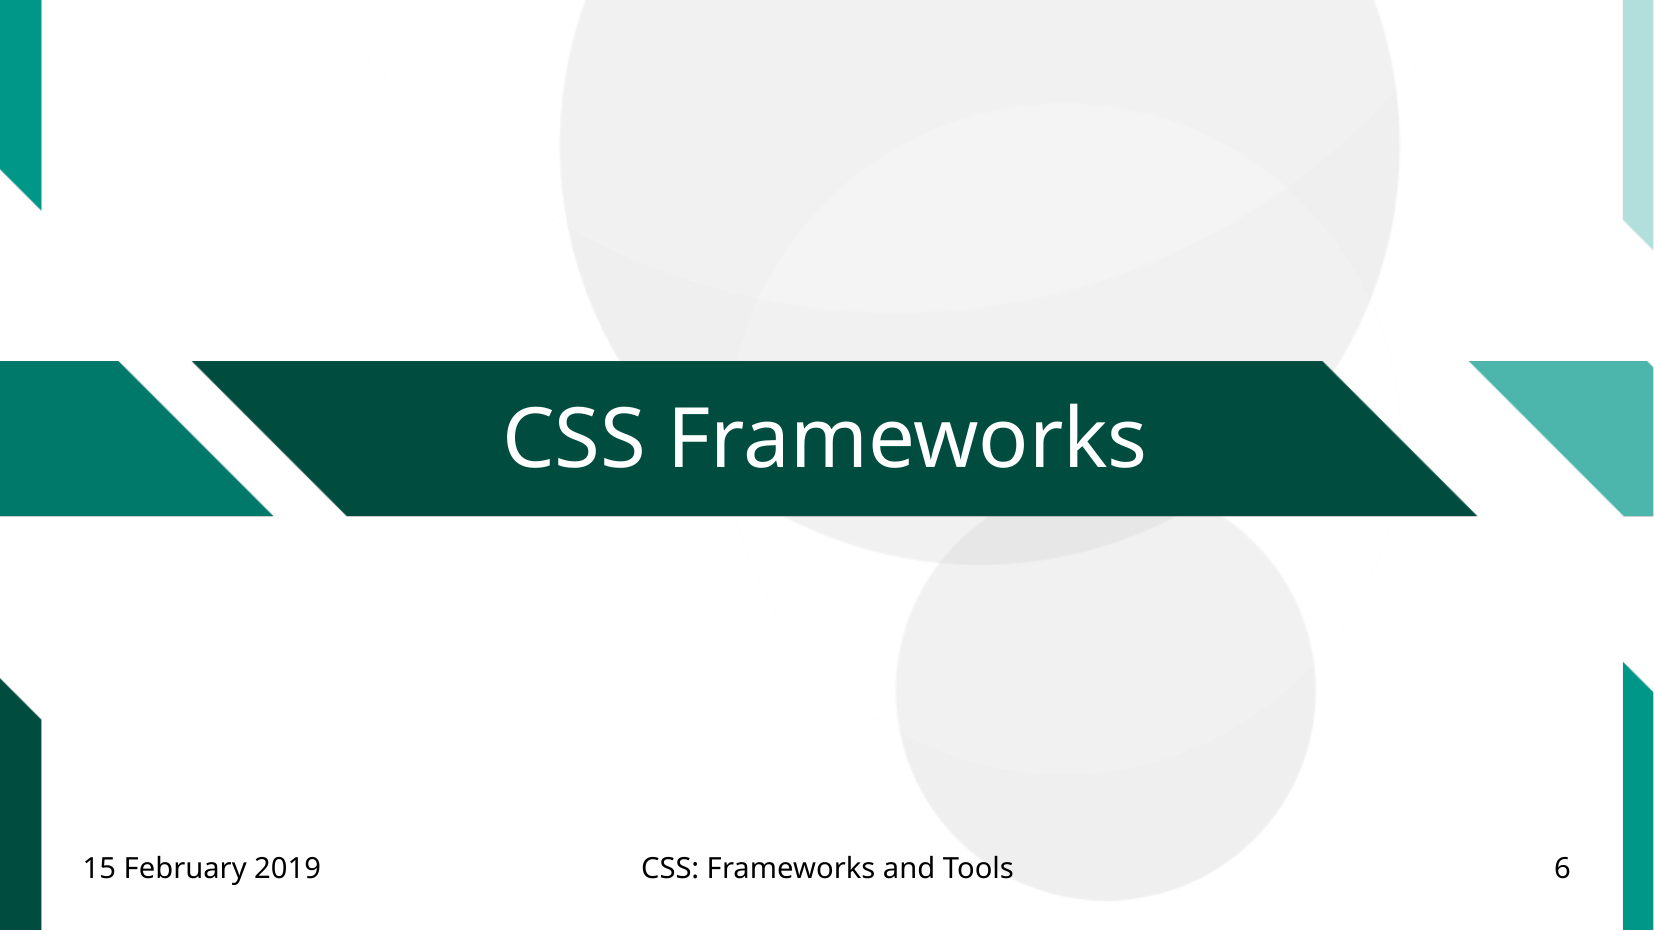

# CSS Frameworks
15 February 2019
CSS: Frameworks and Tools
6